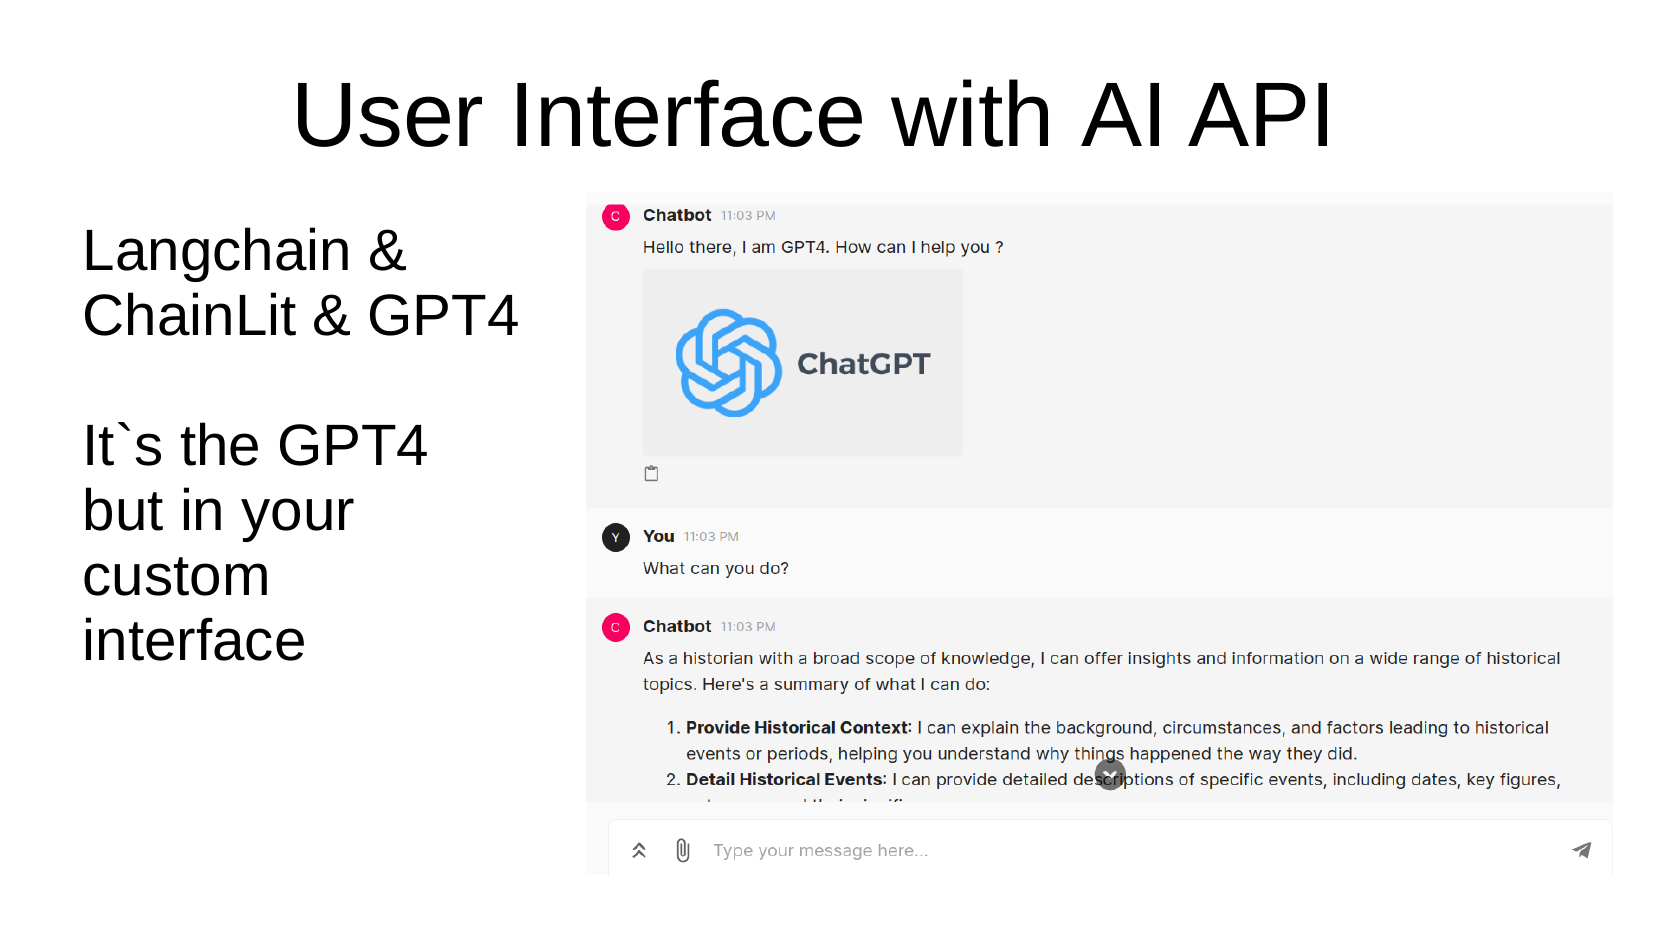

# User Interface with AI API
Langchain & ChainLit & GPT4
It`s the GPT4 but in your custom interface